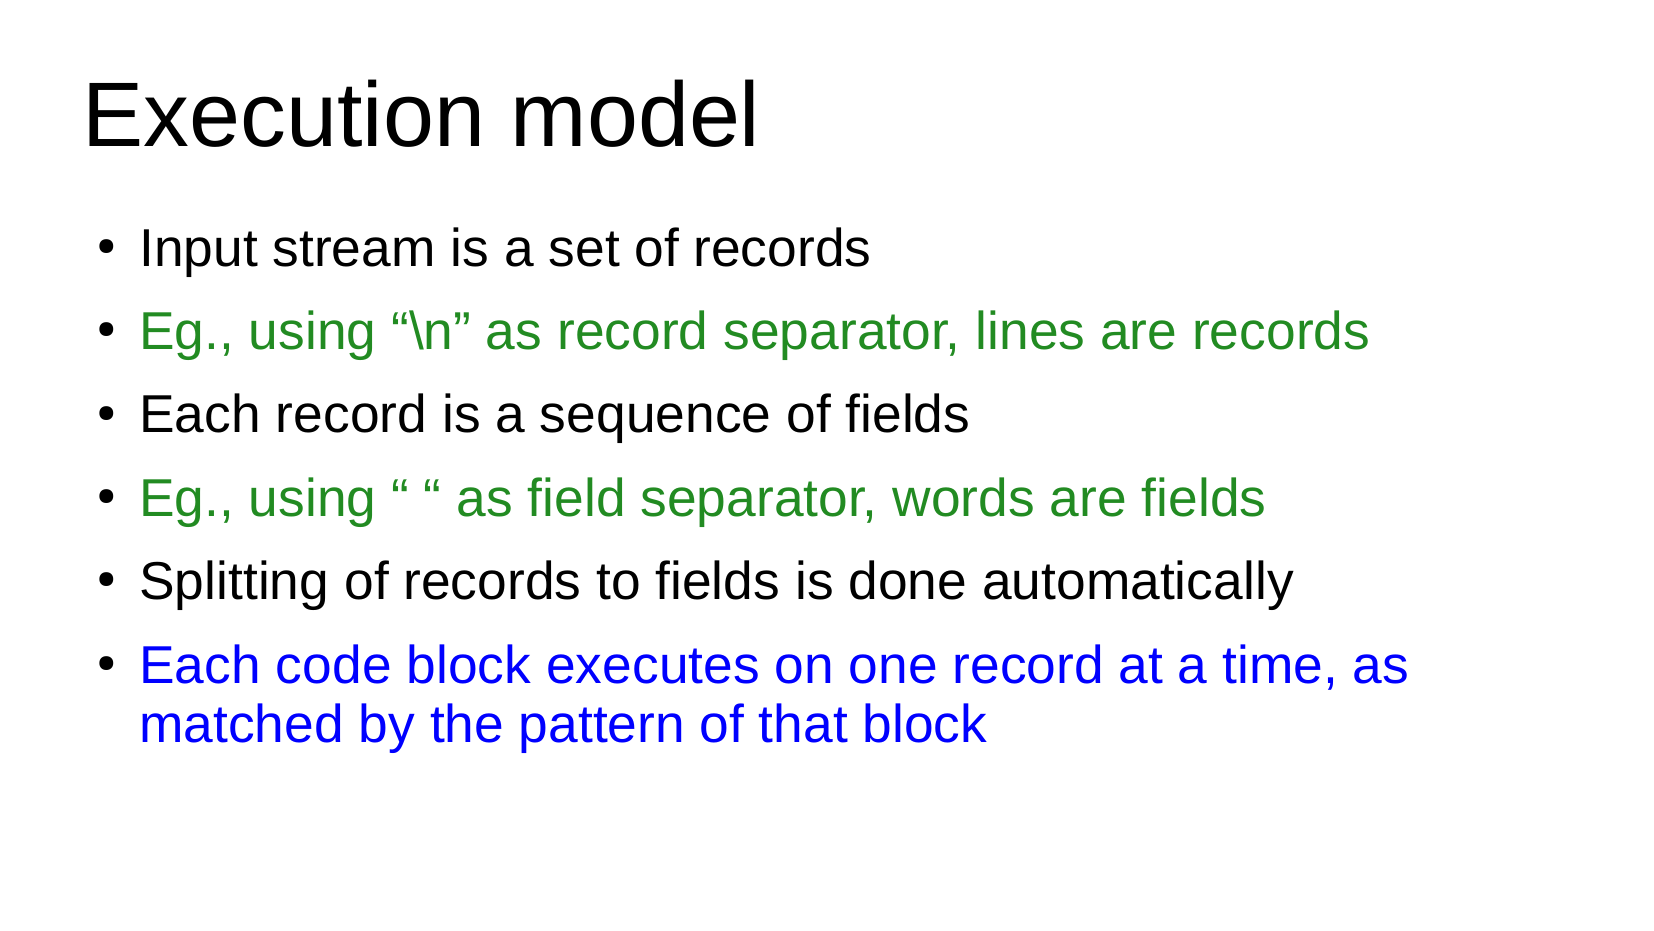

# Execution model
Input stream is a set of records
Eg., using “\n” as record separator, lines are records
Each record is a sequence of fields
Eg., using “ “ as field separator, words are fields
Splitting of records to fields is done automatically
Each code block executes on one record at a time, as matched by the pattern of that block